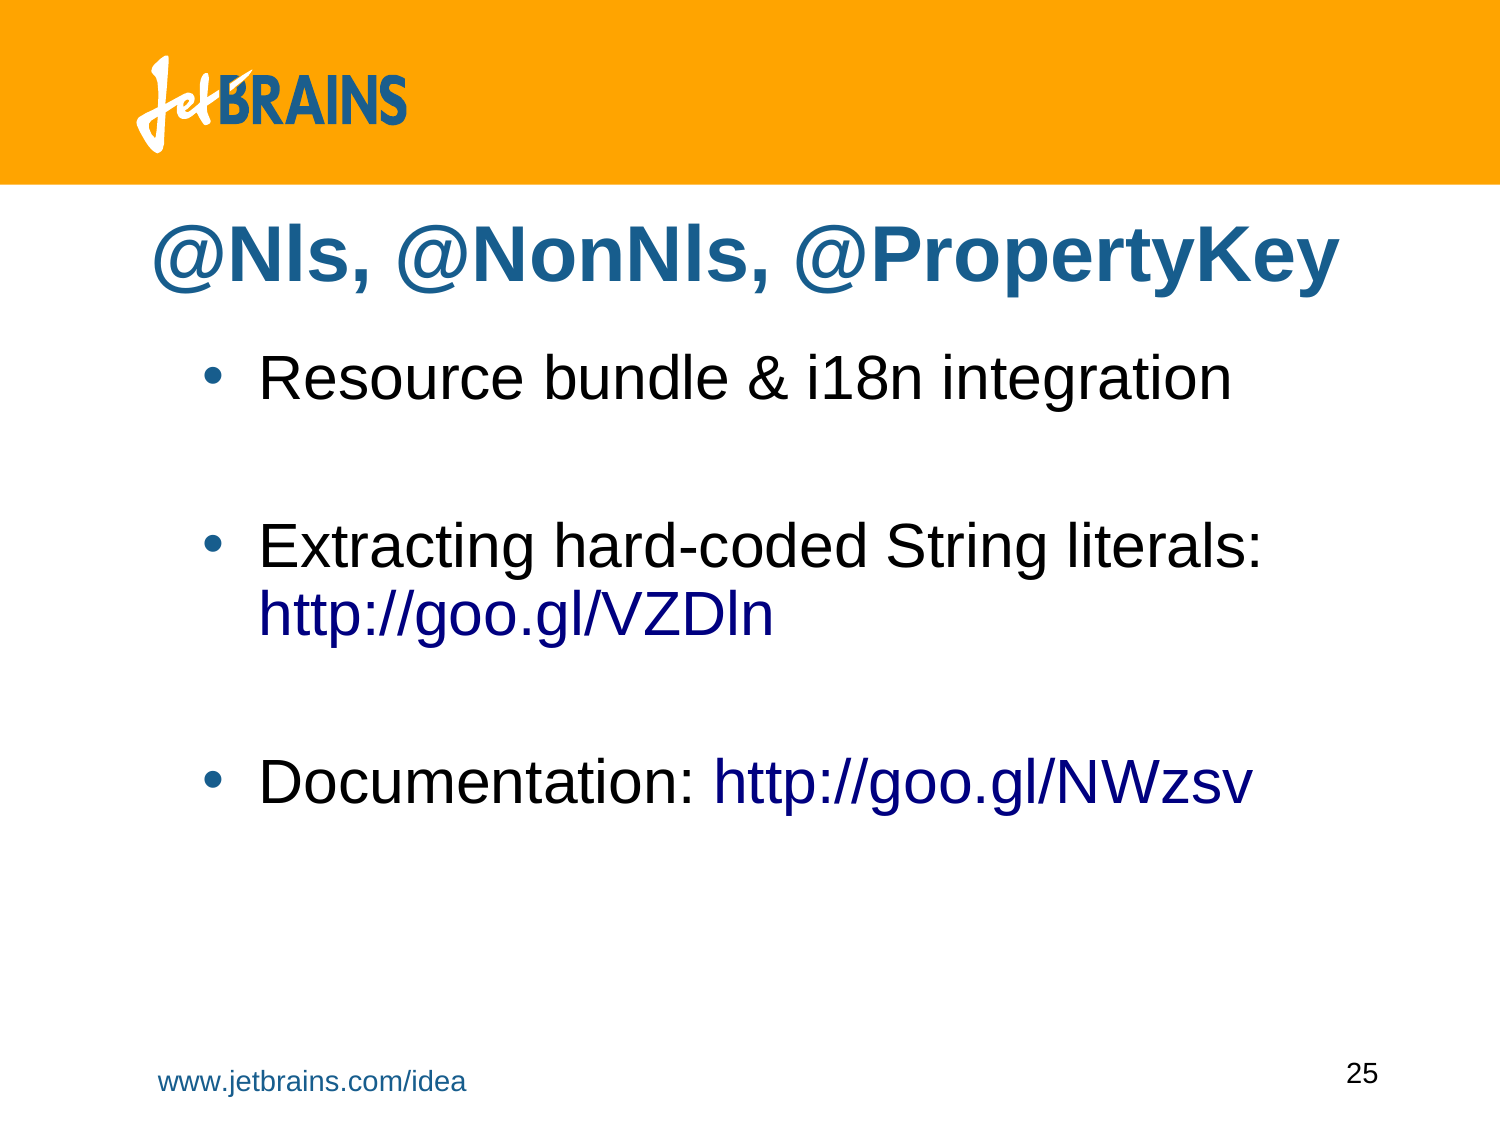

# @Nls, @NonNls, @PropertyKey
Resource bundle & i18n integration
Extracting hard-coded String literals: http://goo.gl/VZDln
Documentation: http://goo.gl/NWzsv